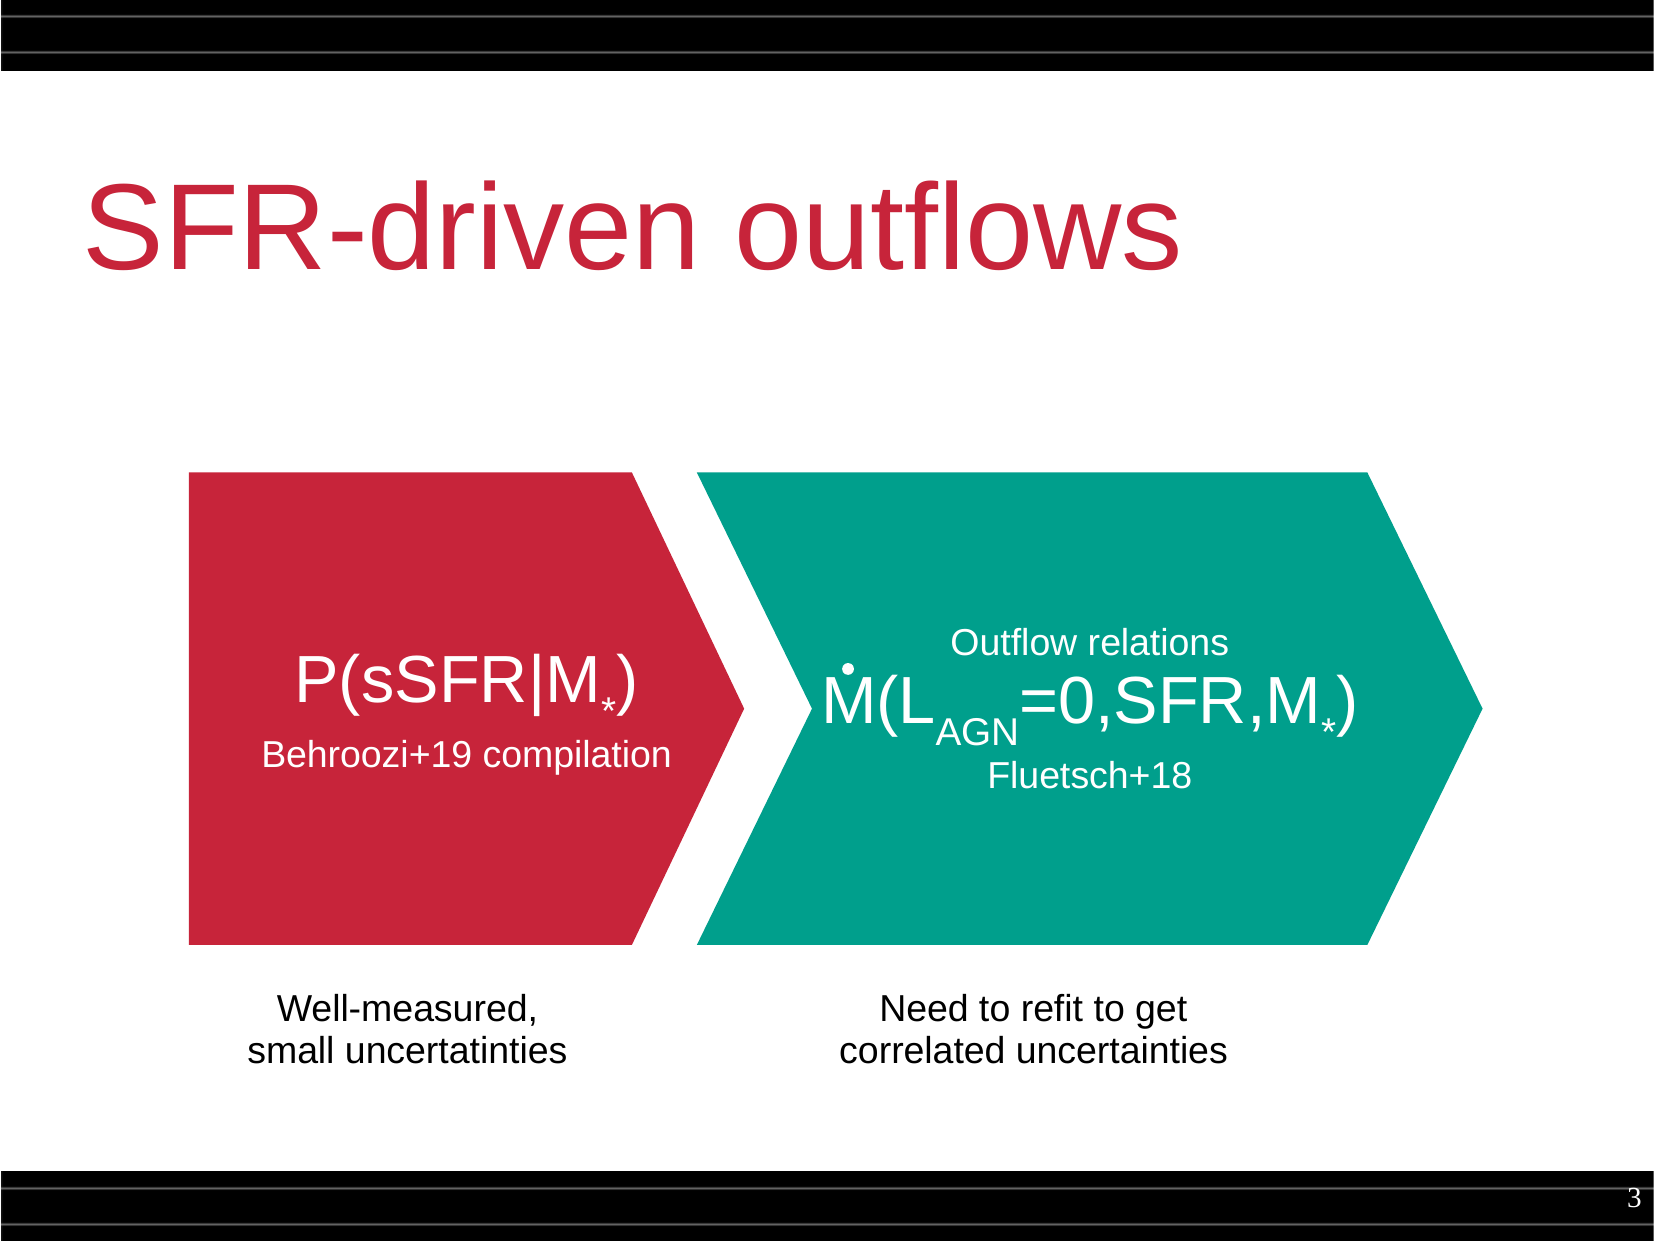

# SFR-driven outflows
P(sSFR|M*)
Behroozi+19 compilation
Outflow relations
M(LAGN=0,SFR,M*)
Fluetsch+18
Well-measured, small uncertatinties
Need to refit to get correlated uncertainties